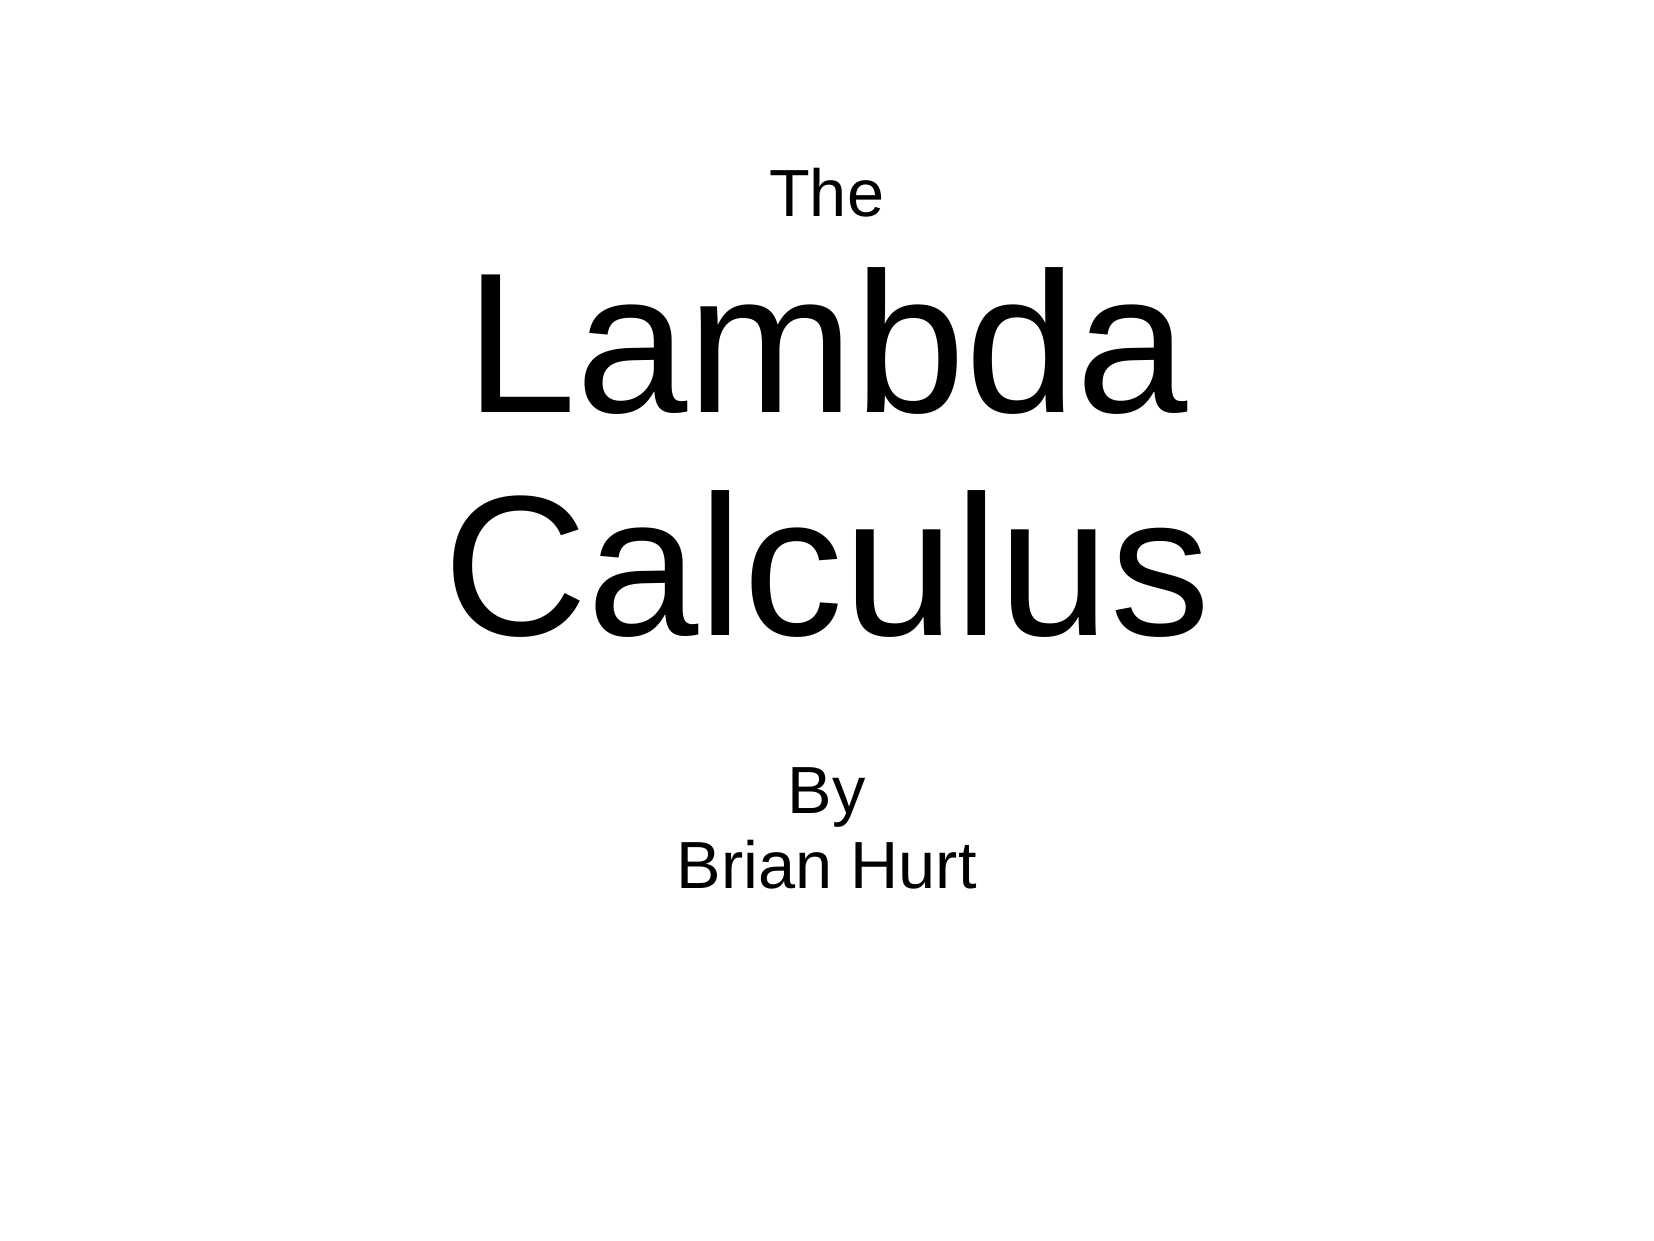

# The
Lambda
Calculus
By
Brian Hurt